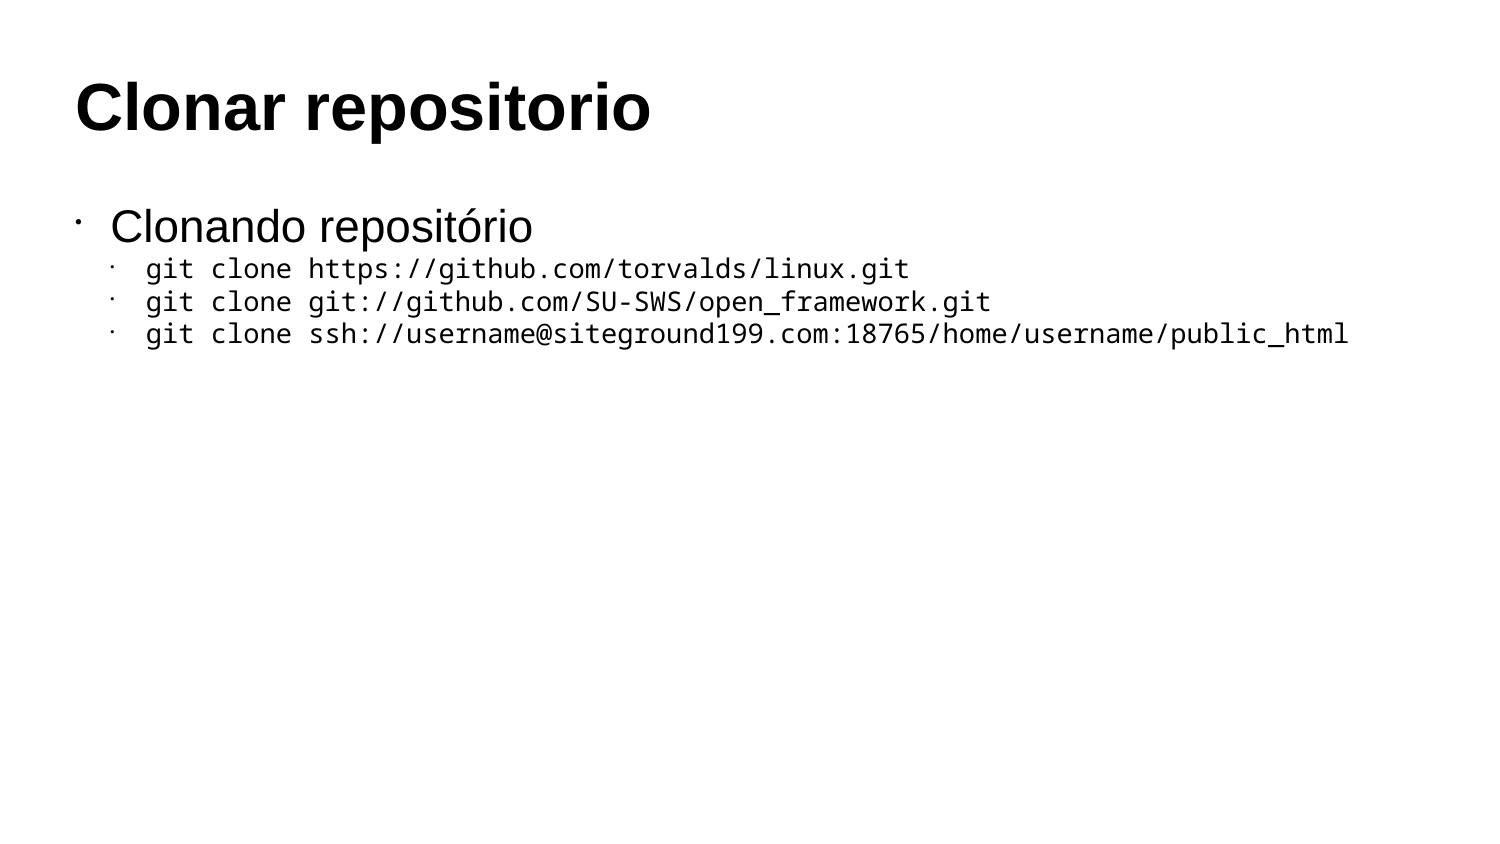

Clonar repositorio
Clonando repositório
git clone https://github.com/torvalds/linux.git
git clone git://github.com/SU-SWS/open_framework.git
git clone ssh://username@siteground199.com:18765/home/username/public_html